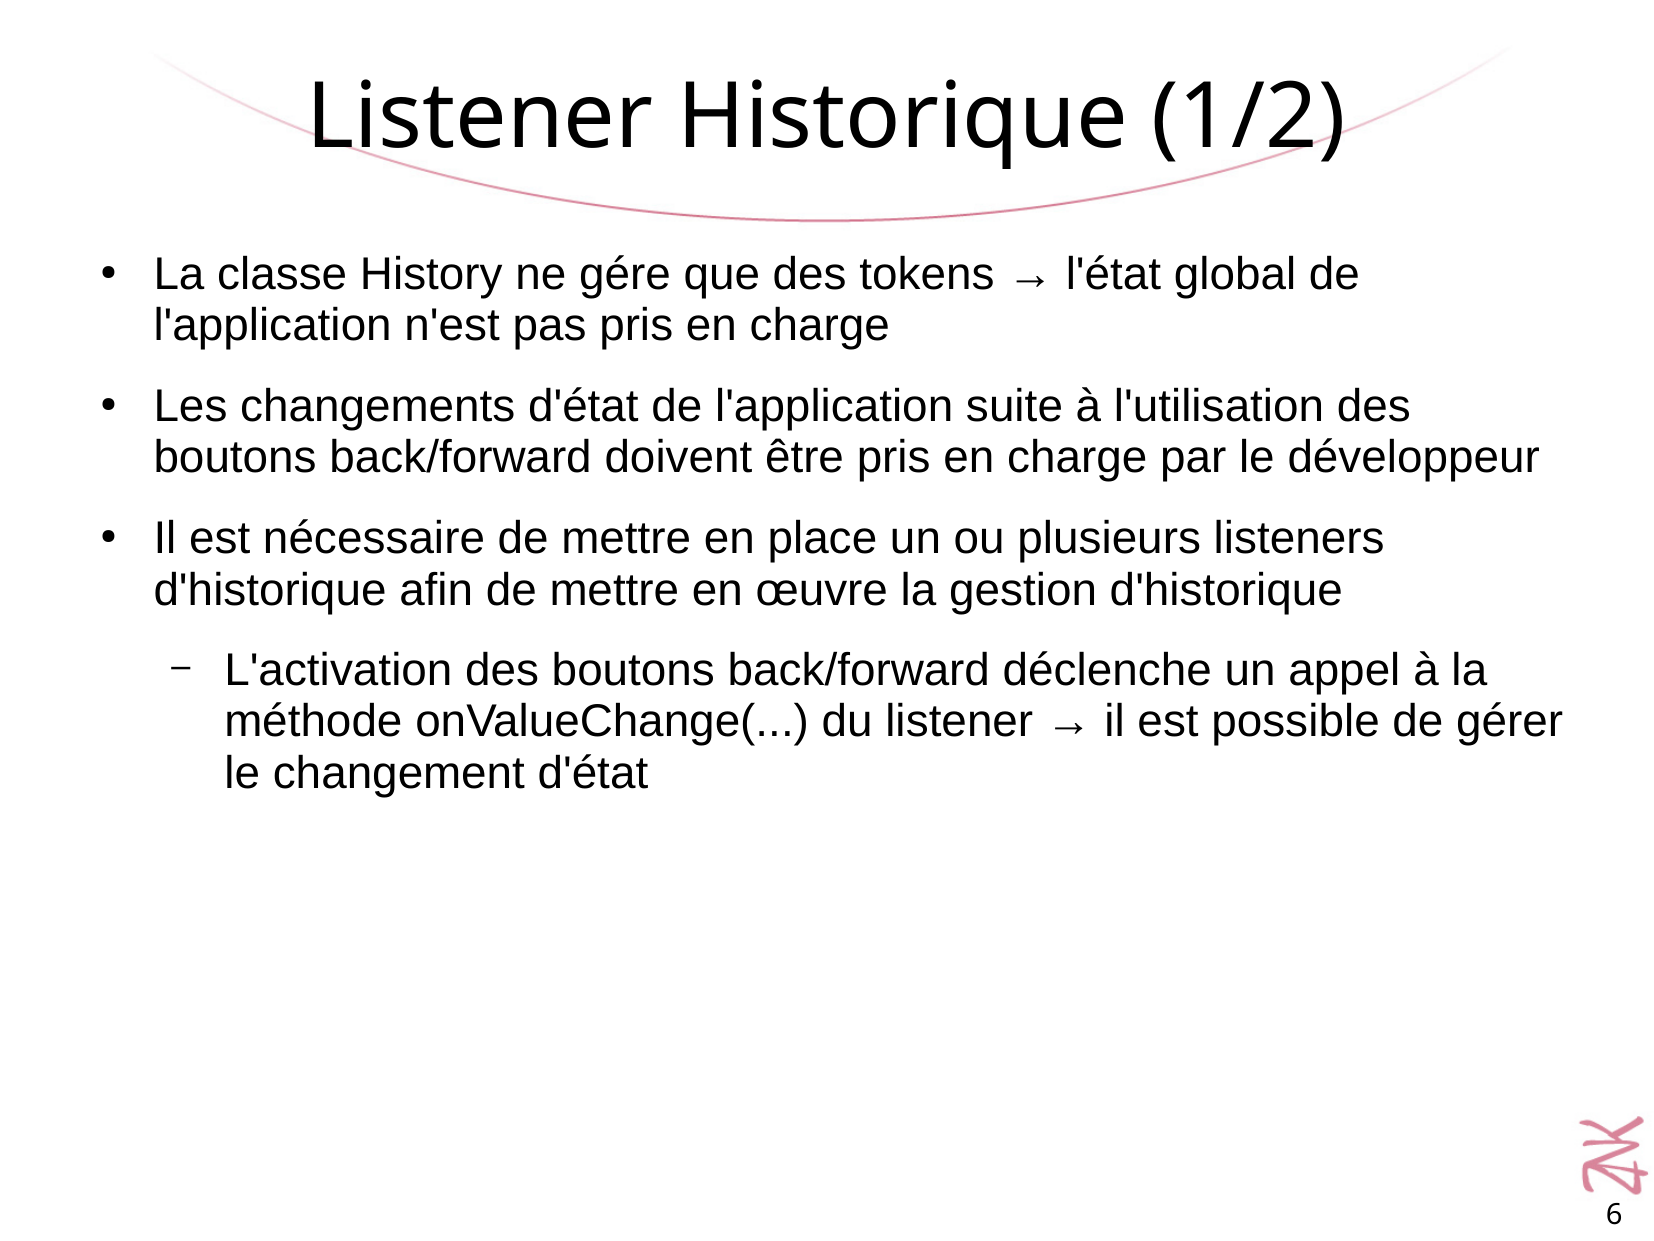

# Listener Historique (1/2)
La classe History ne gére que des tokens → l'état global de l'application n'est pas pris en charge
Les changements d'état de l'application suite à l'utilisation des boutons back/forward doivent être pris en charge par le développeur
Il est nécessaire de mettre en place un ou plusieurs listeners d'historique afin de mettre en œuvre la gestion d'historique
L'activation des boutons back/forward déclenche un appel à la méthode onValueChange(...) du listener → il est possible de gérer le changement d'état
6